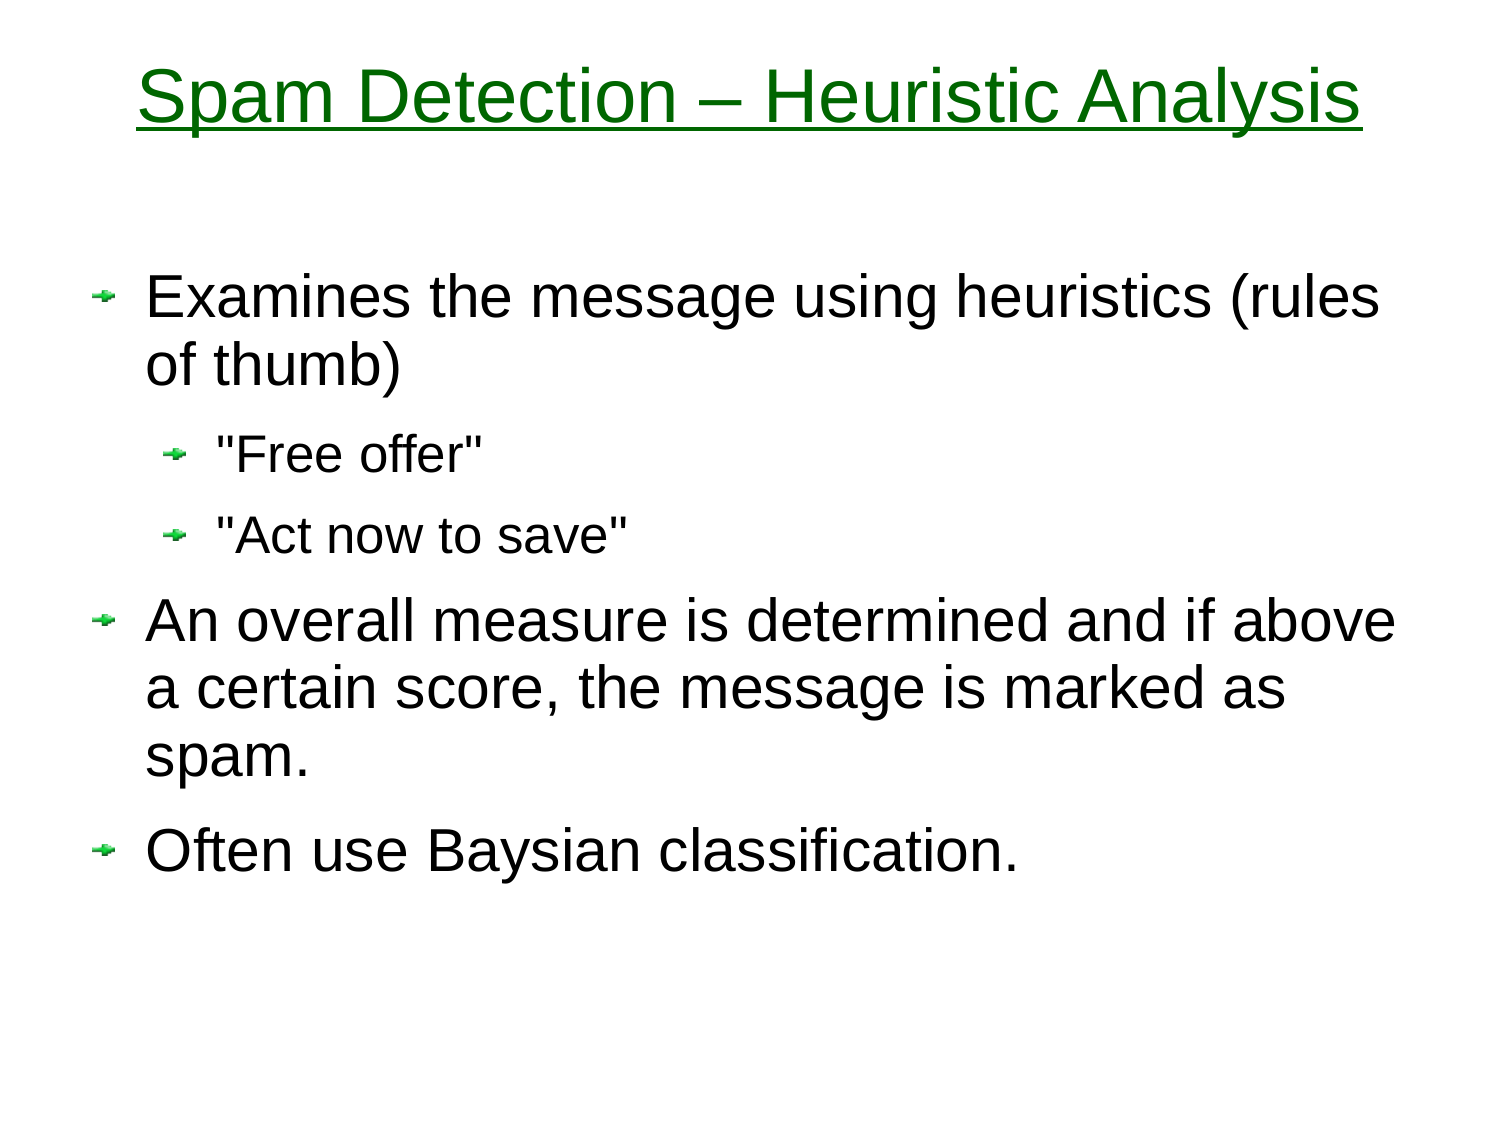

# Spam Detection – Heuristic Analysis
Examines the message using heuristics (rules of thumb)
"Free offer"
"Act now to save"
An overall measure is determined and if above a certain score, the message is marked as spam.
Often use Baysian classification.